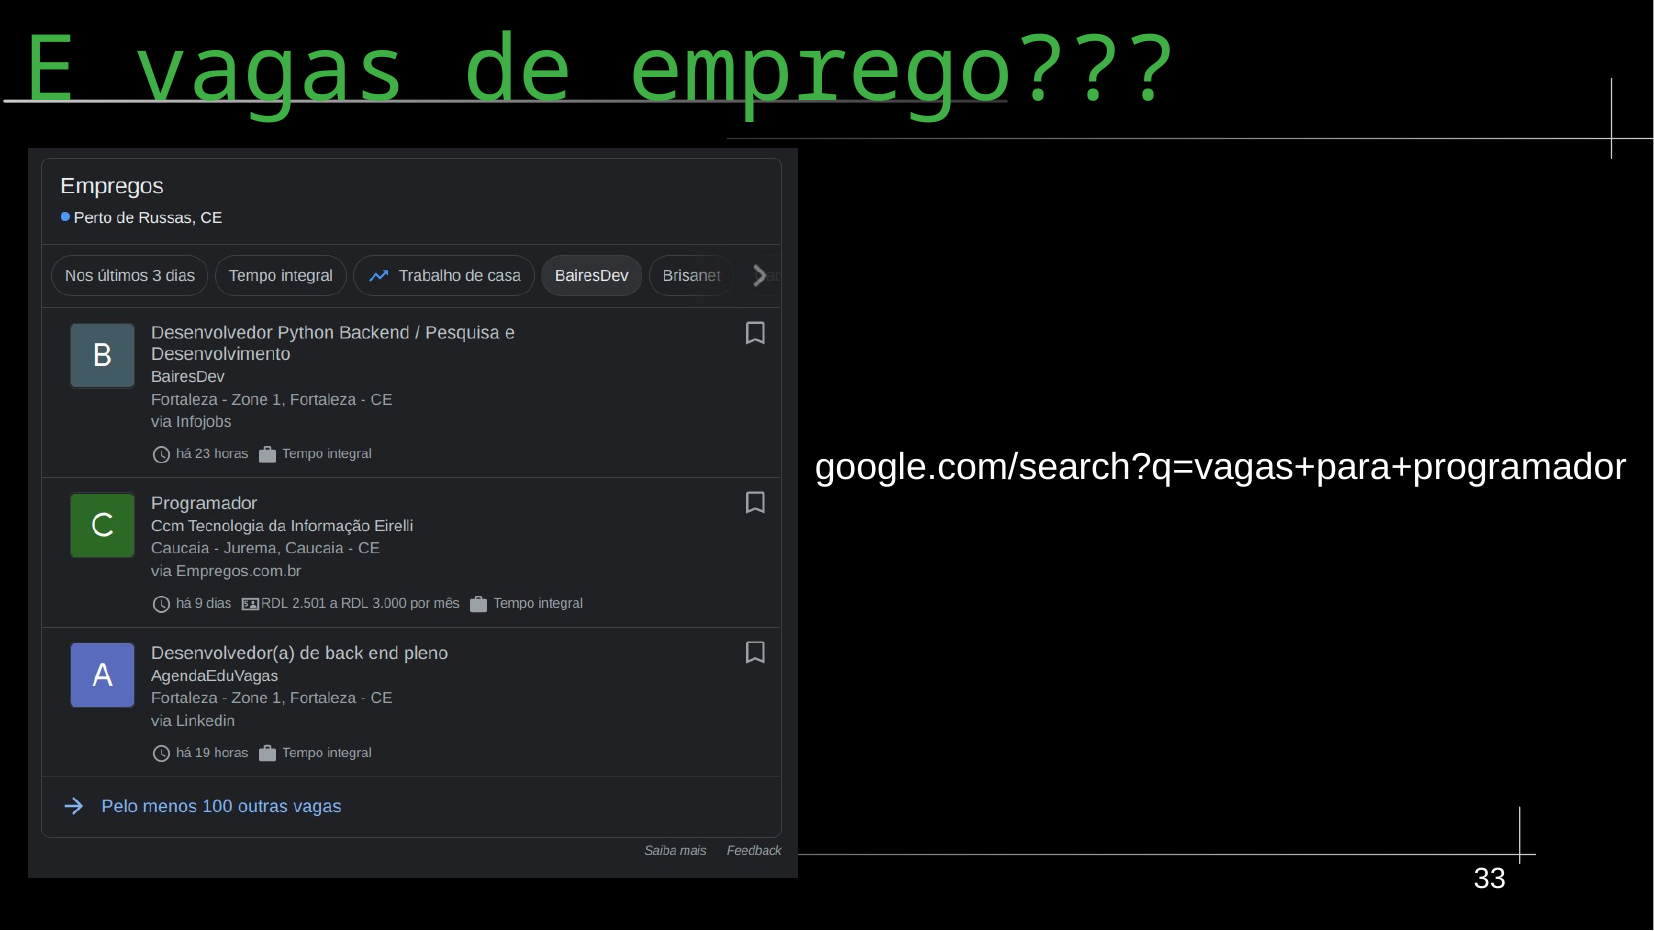

# E vagas de emprego???
google.com/search?q=vagas+para+programador
33